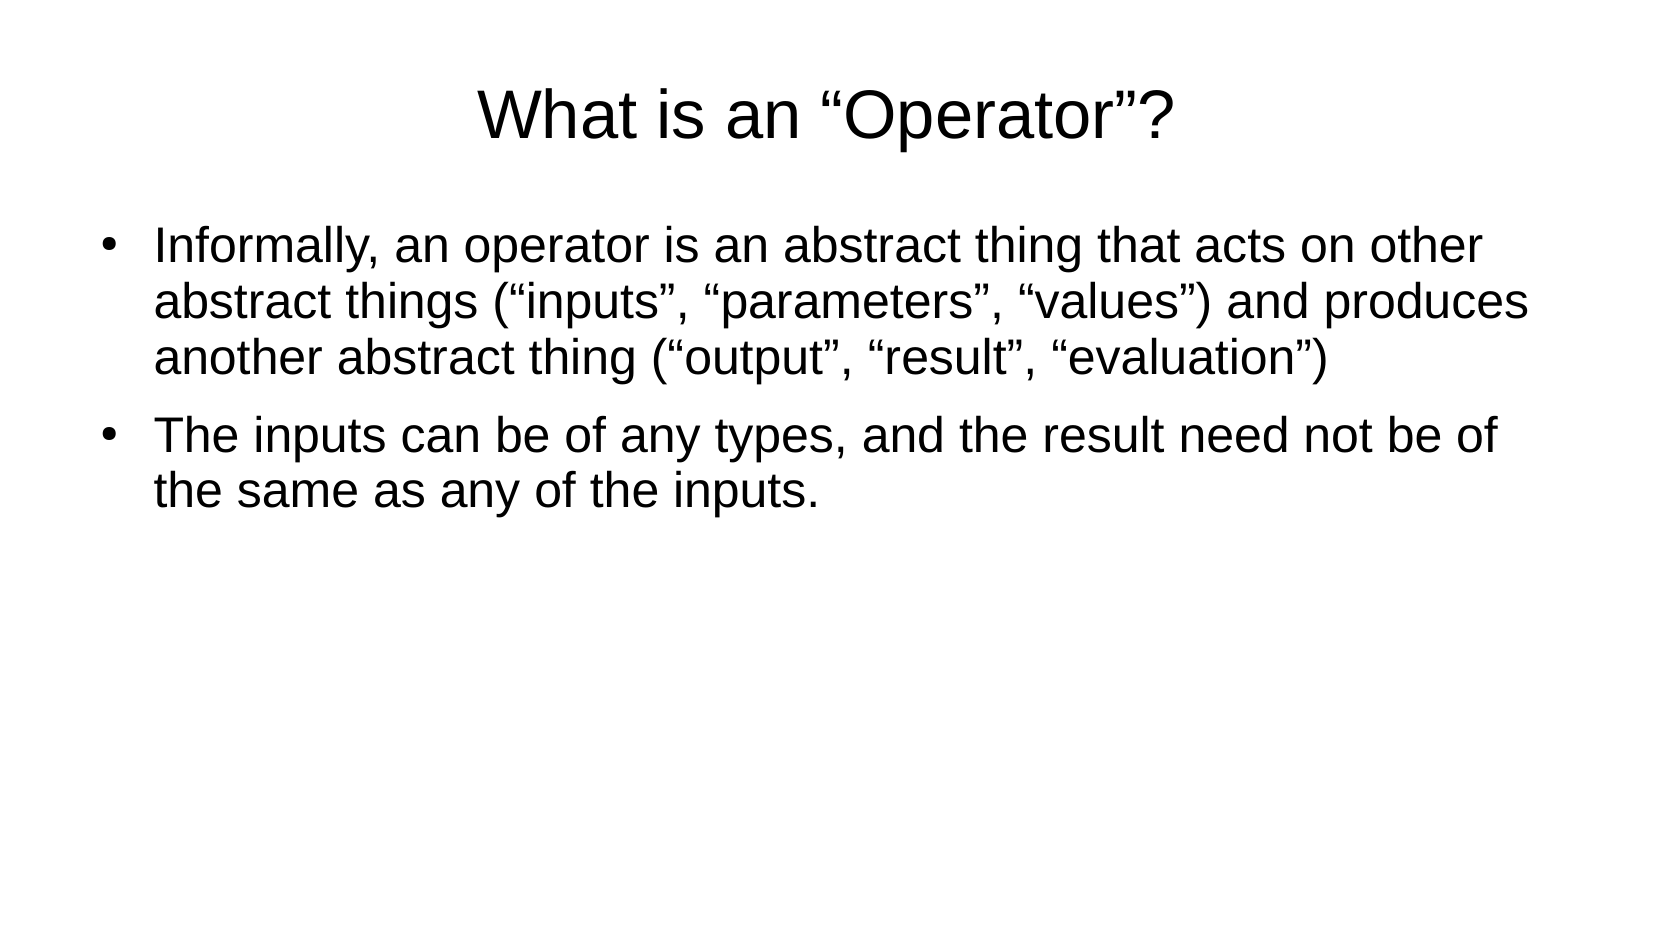

# What is an “Operator”?
Informally, an operator is an abstract thing that acts on other abstract things (“inputs”, “parameters”, “values”) and produces another abstract thing (“output”, “result”, “evaluation”)
The inputs can be of any types, and the result need not be of the same as any of the inputs.